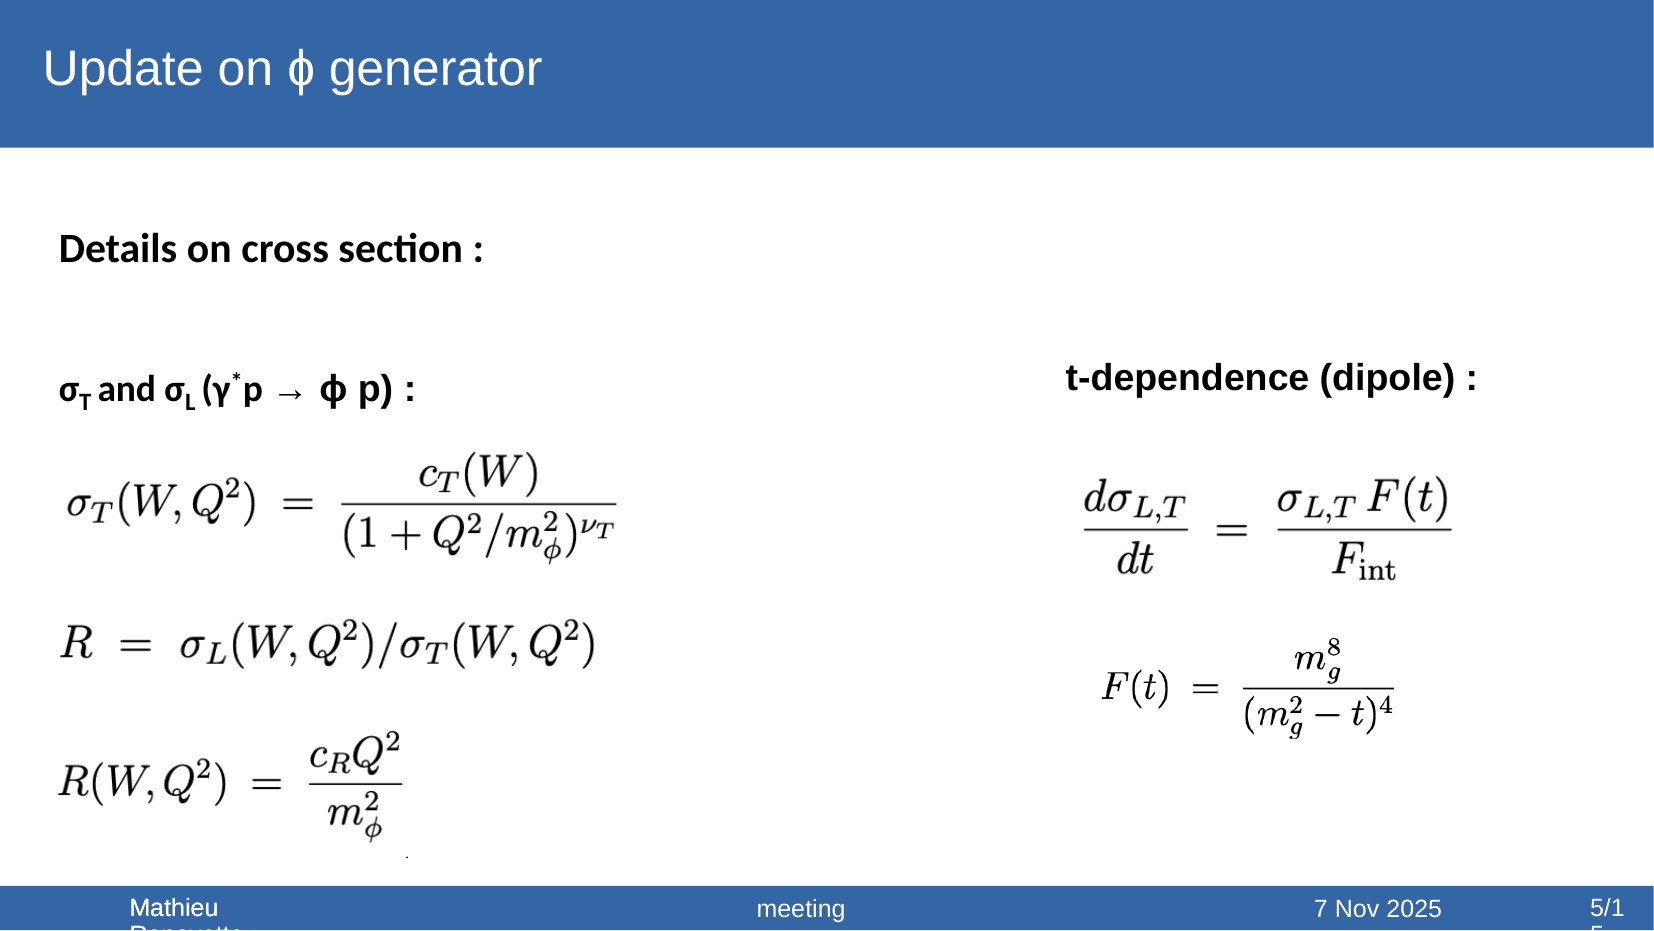

Update on ɸ generator
Details on cross section :
t-dependence (dipole) :
σT and σL (γ*p → ɸ p) :
Mathieu Ronayette
5/15
Mathieu Ronayette
 meeting
7 Nov 2025